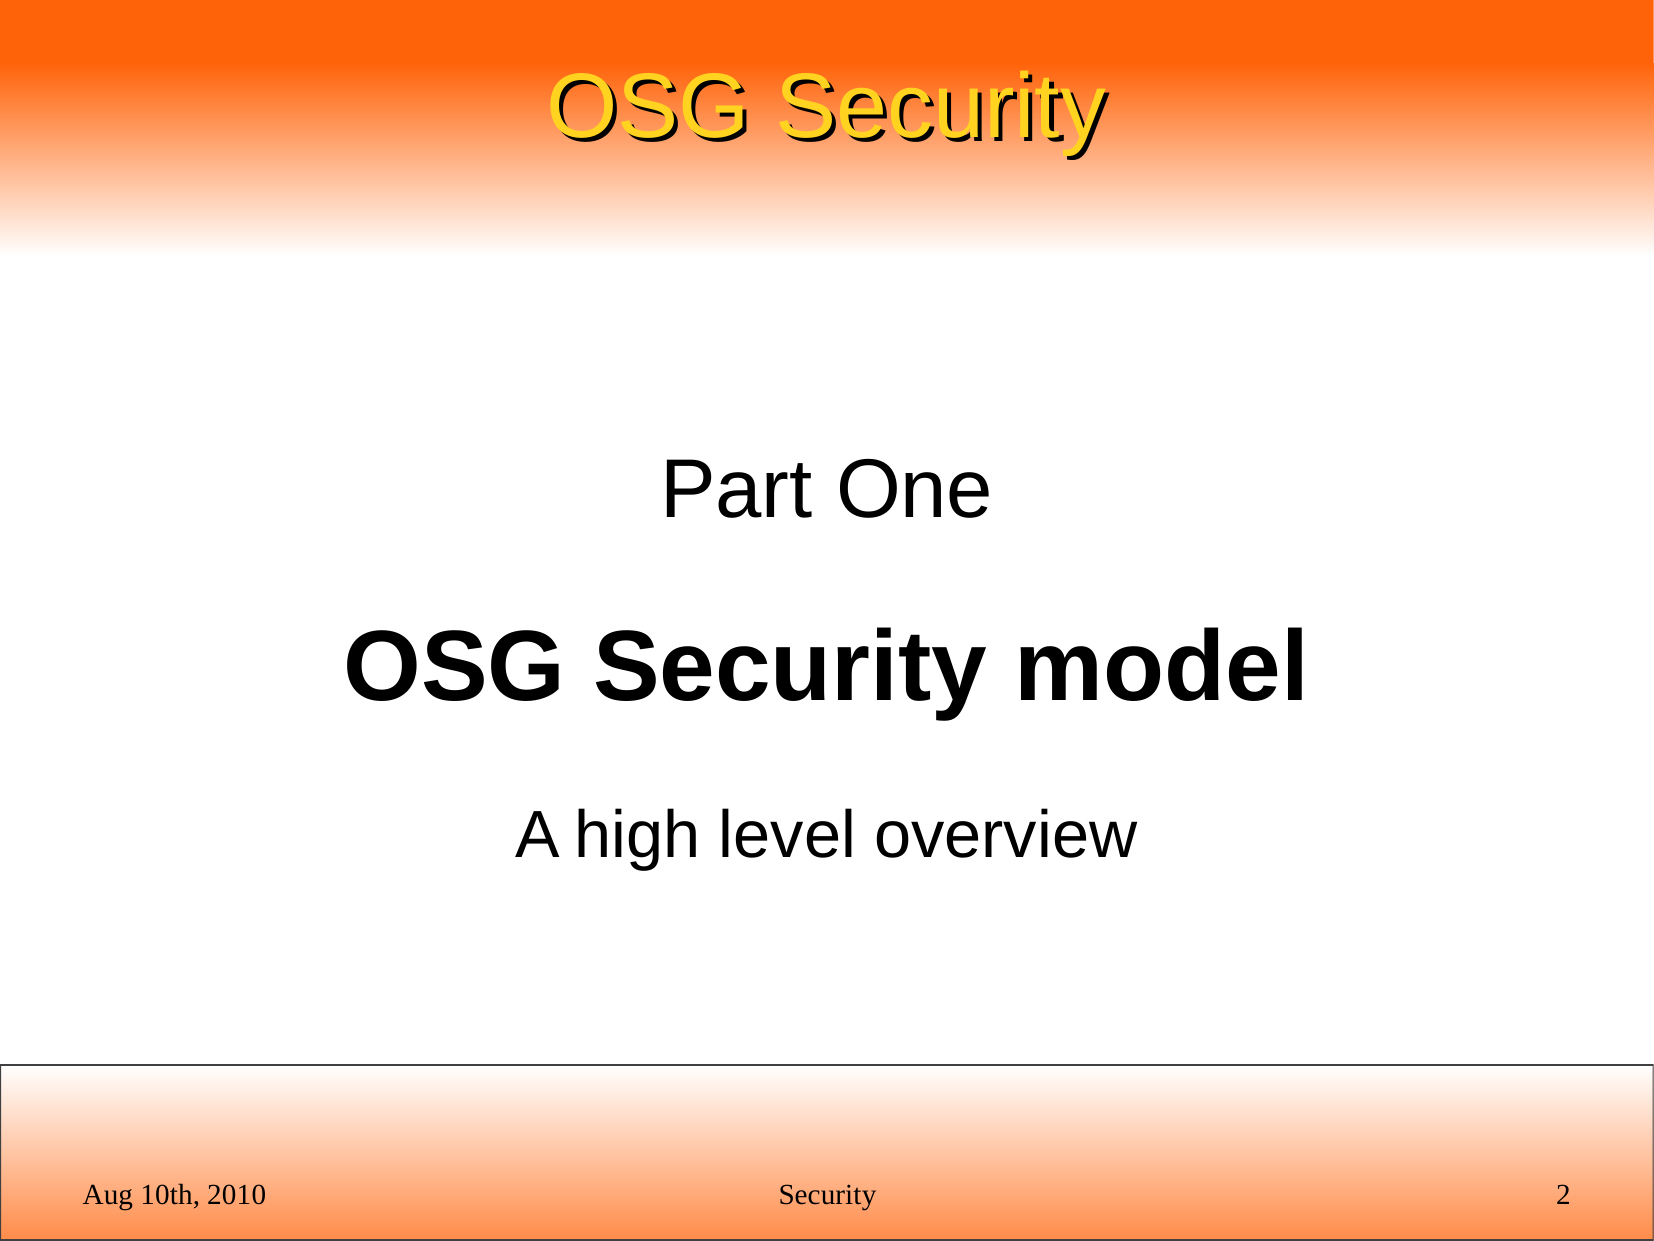

# OSG Security
Part One
OSG Security model
A high level overview
Aug 10th, 2010
Security
2